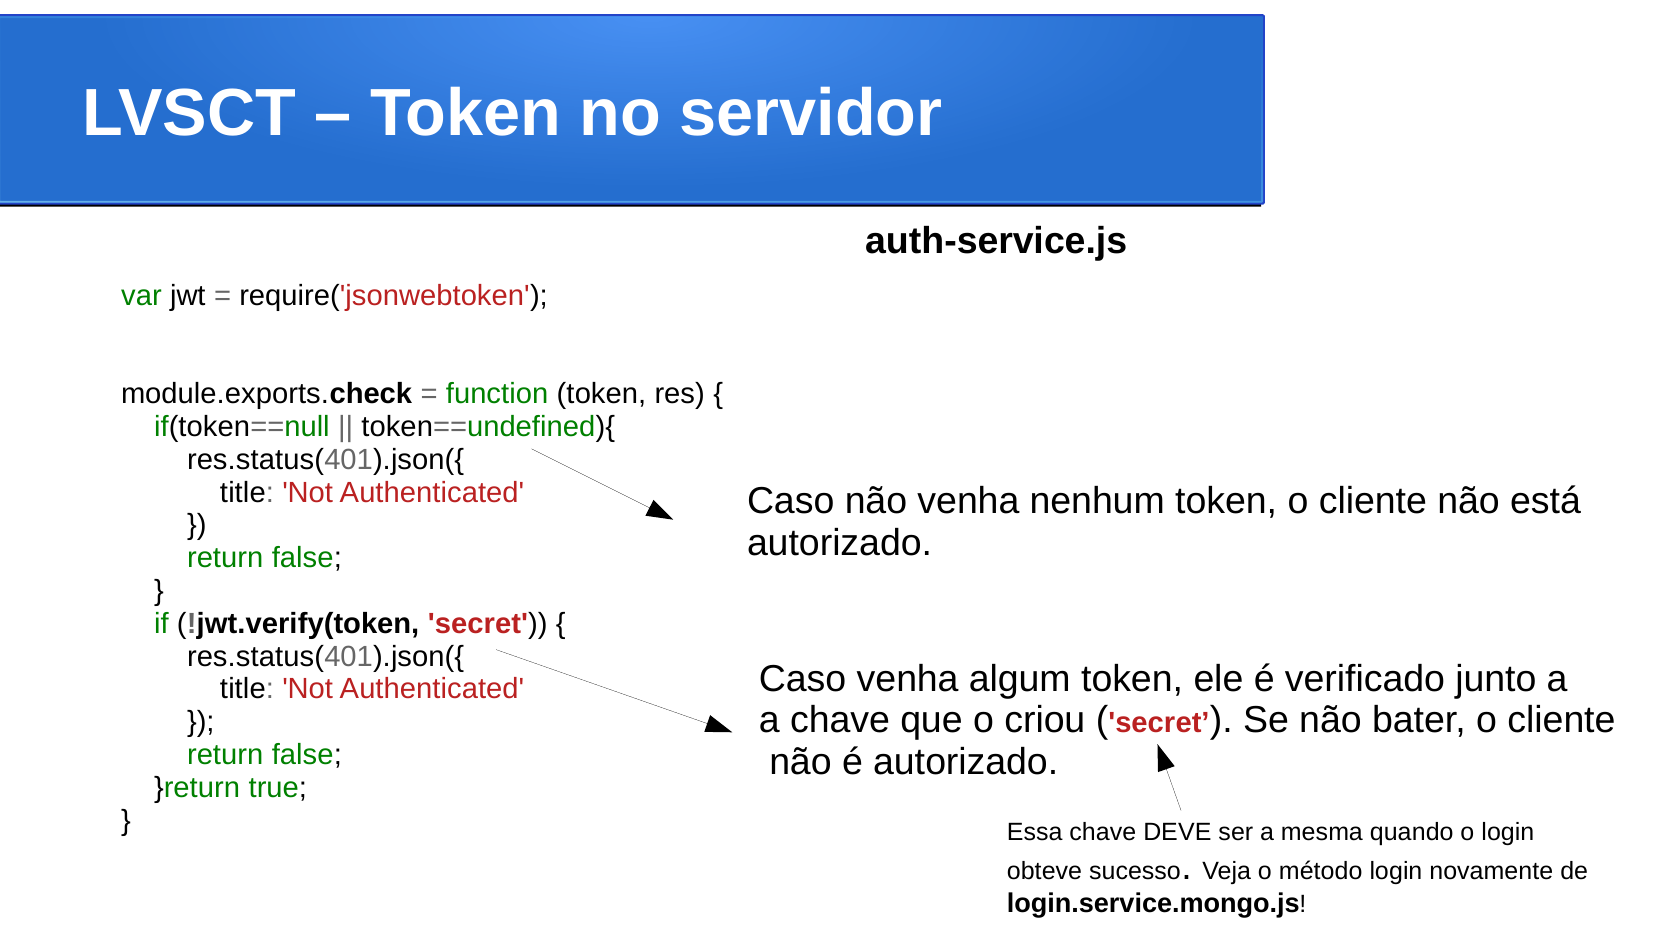

# LVSCT – Token no servidor
auth-service.js
var jwt = require('jsonwebtoken');
module.exports.check = function (token, res) {
 if(token==null || token==undefined){
 res.status(401).json({
 title: 'Not Authenticated'
 })
 return false;
 }
 if (!jwt.verify(token, 'secret')) {
 res.status(401).json({
 title: 'Not Authenticated'
 });
 return false;
 }return true;
}
Caso não venha nenhum token, o cliente não está
autorizado.
Caso venha algum token, ele é verificado junto a
a chave que o criou ('secret’). Se não bater, o cliente
 não é autorizado.
Essa chave DEVE ser a mesma quando o login
obteve sucesso. Veja o método login novamente de
login.service.mongo.js!